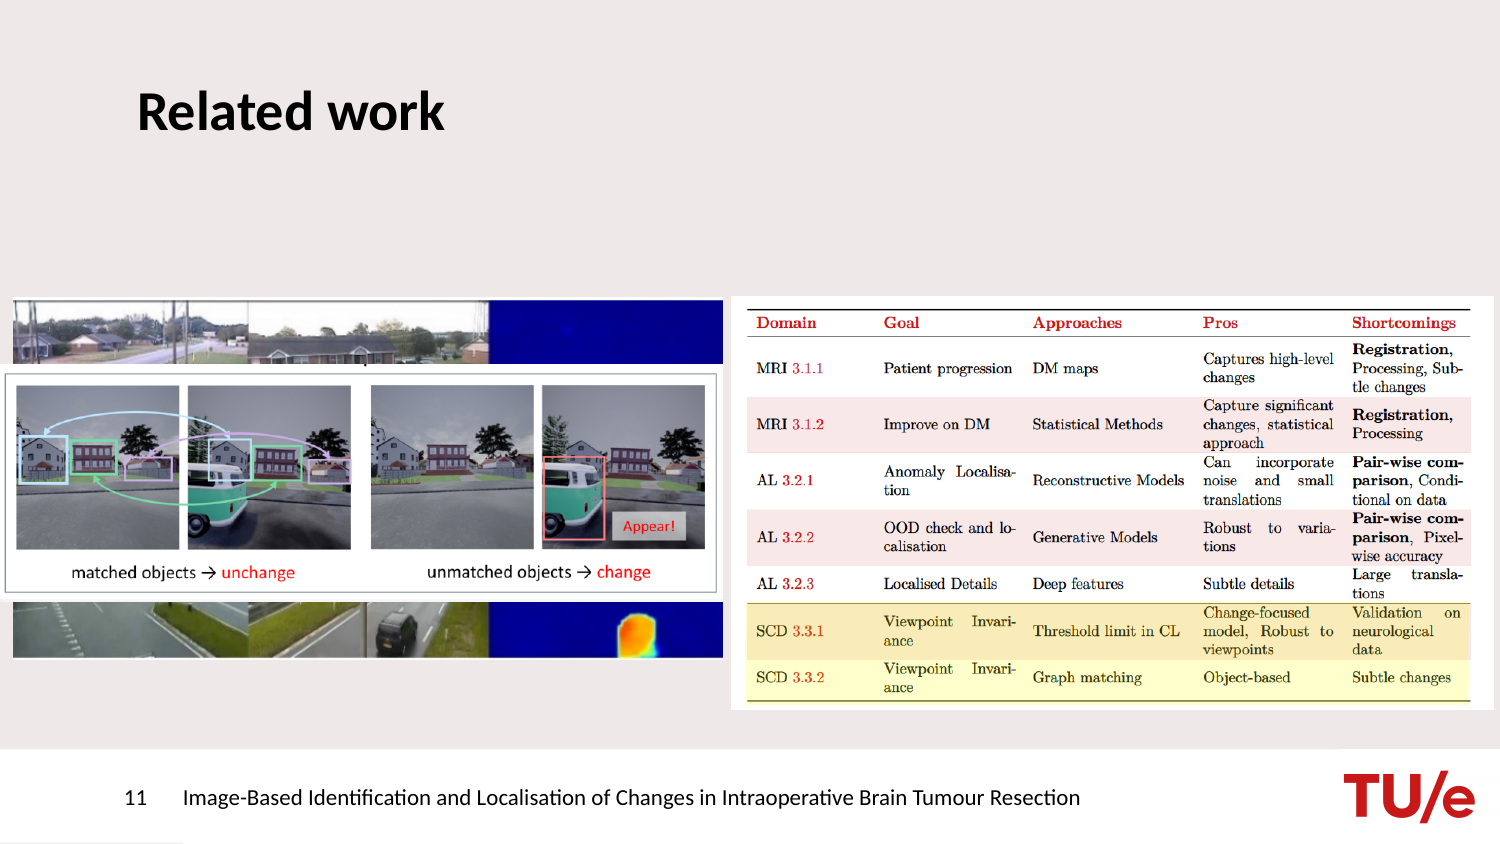

# Related work
11
Image-Based Identification and Localisation of Changes in Intraoperative Brain Tumour Resection